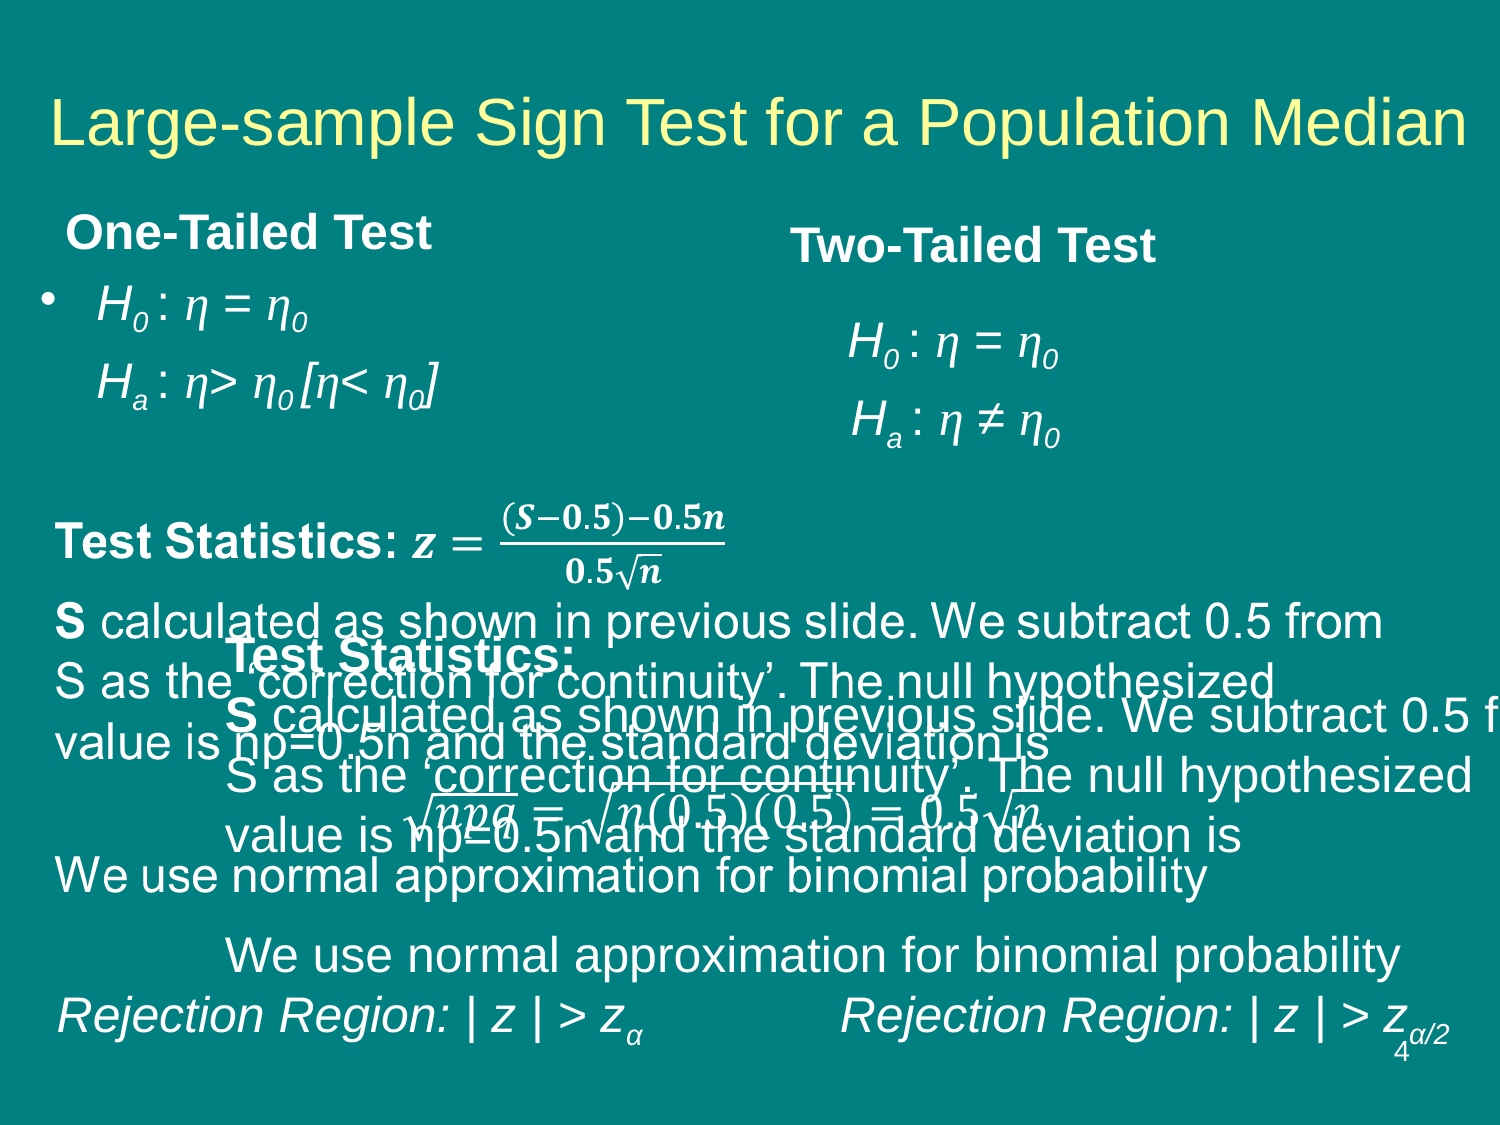

# Large-sample Sign Test for a Population Median
One-Tailed Test
Two-Tailed Test
H0 : η = η0
	Ha : η> η0 [η< η0]
 H0 : η = η0
	Ha : η ≠ η0
Test Statistics:
S calculated as shown in previous slide. We subtract 0.5 from S as the ‘correction for continuity’. The null hypothesized value is np=0.5n and the standard deviation is
We use normal approximation for binomial probability
Rejection Region: | z | > zα/2
Rejection Region: | z | > zα